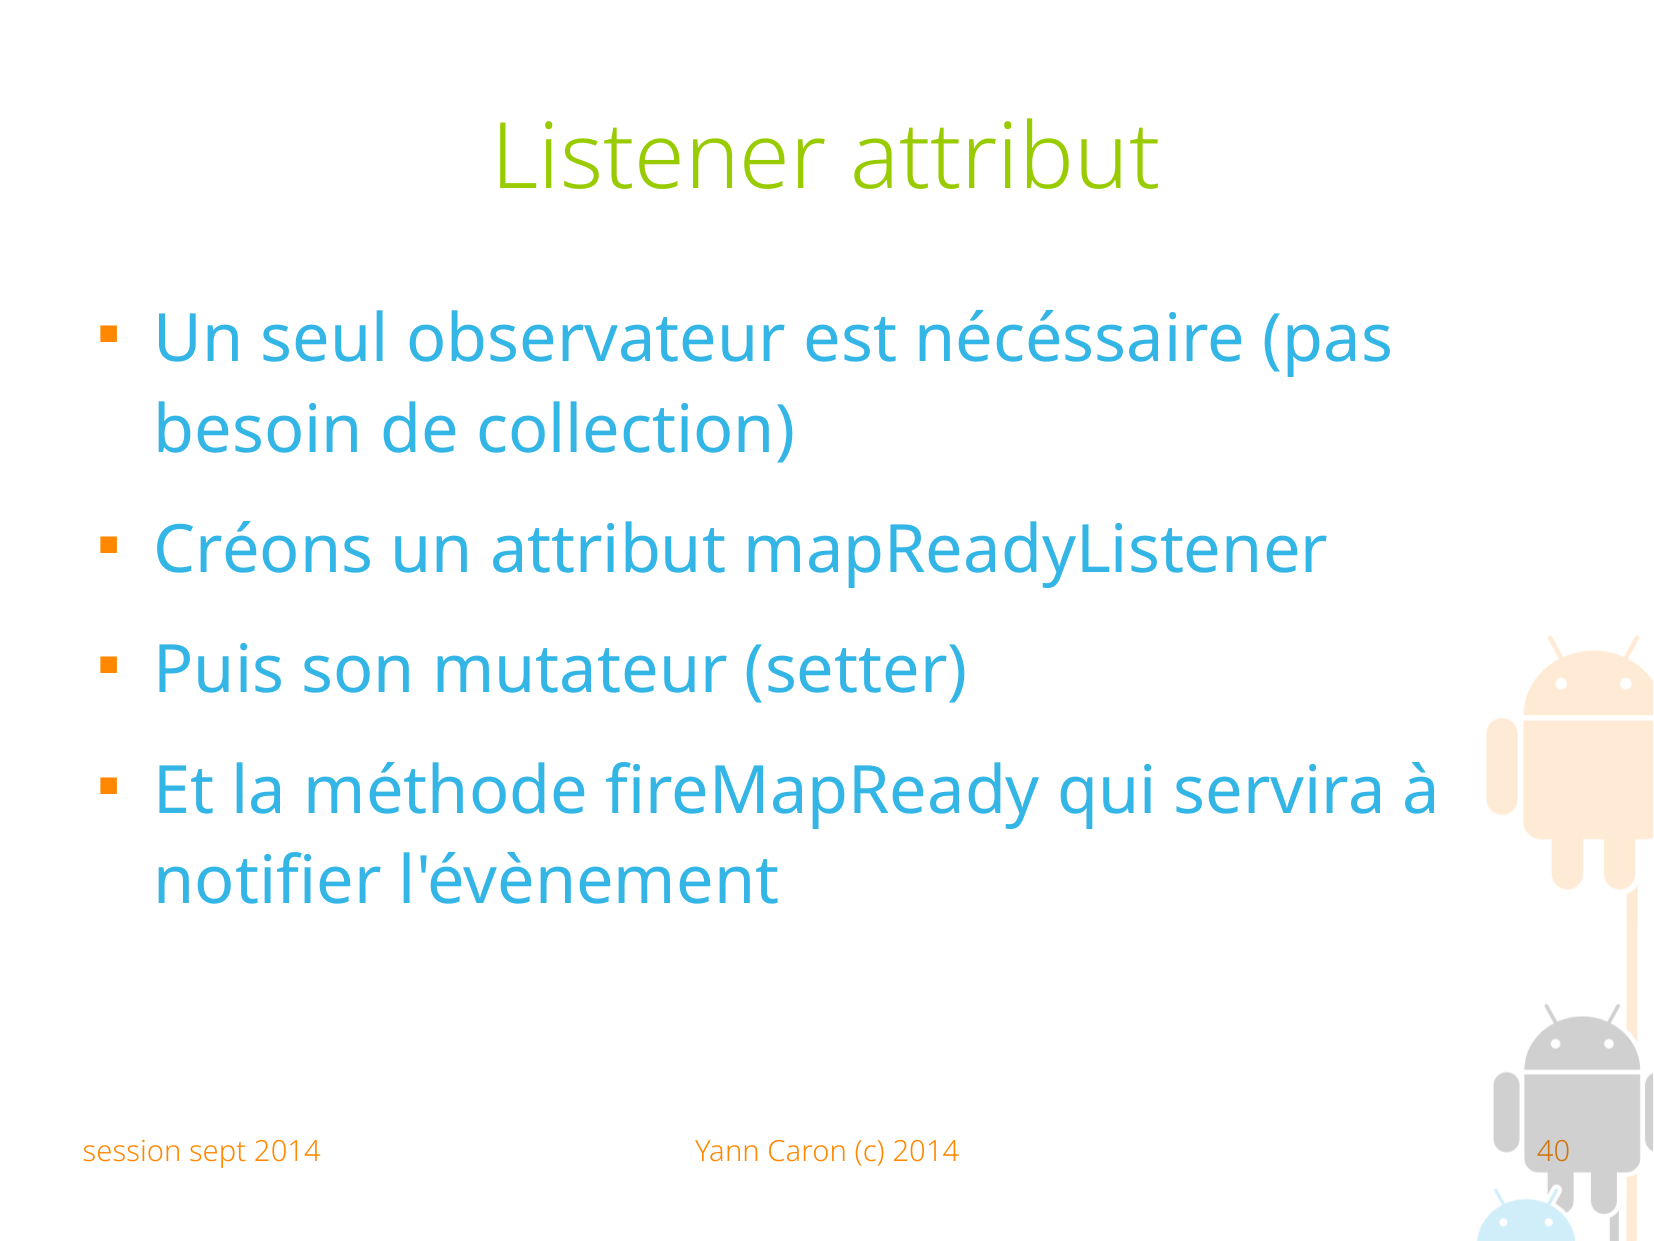

# Listener attribut
Un seul observateur est nécéssaire (pas besoin de collection)
Créons un attribut mapReadyListener
Puis son mutateur (setter)
Et la méthode fireMapReady qui servira à notifier l'évènement
session sept 2014
Yann Caron (c) 2014
40